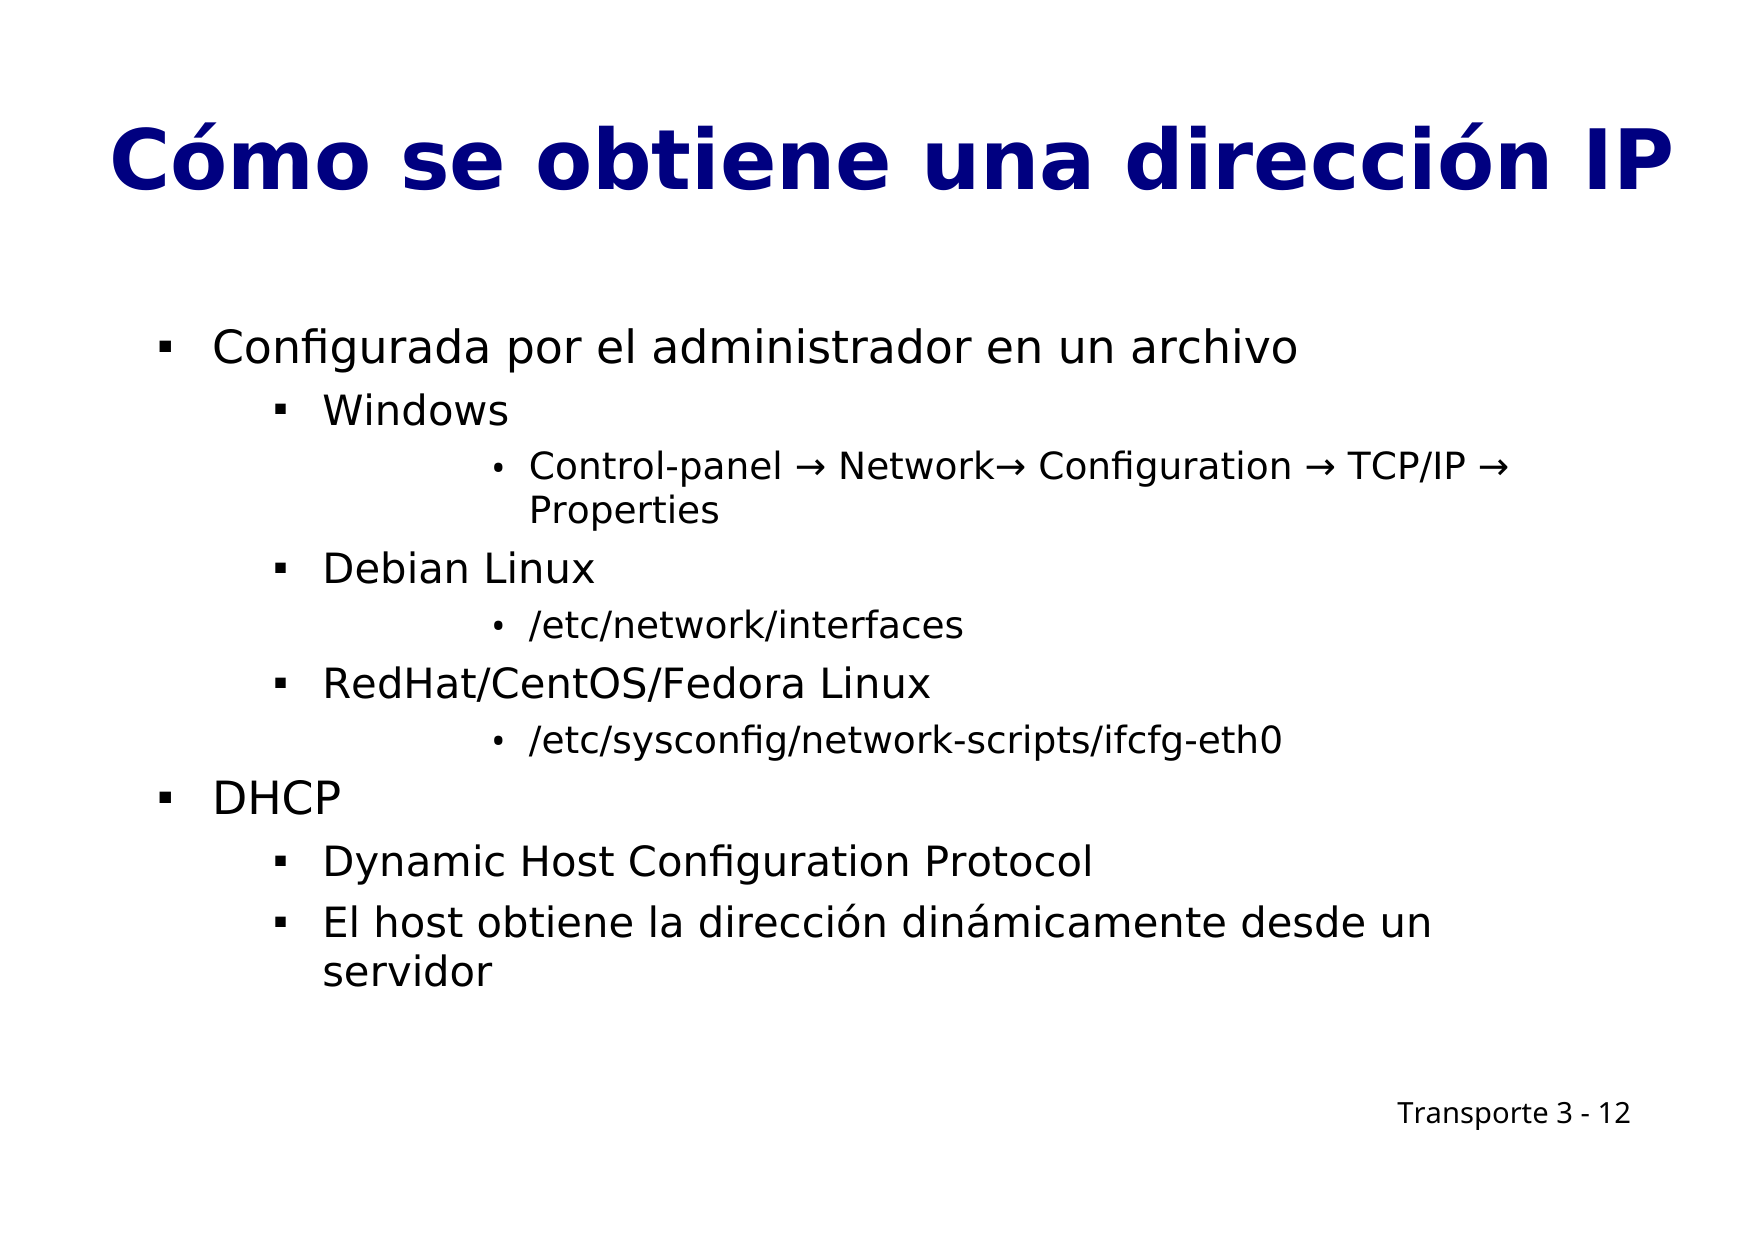

# Cómo se obtiene una dirección IP
Configurada por el administrador en un archivo
Windows
Control-panel → Network→ Configuration → TCP/IP → Properties
Debian Linux
/etc/network/interfaces
RedHat/CentOS/Fedora Linux
/etc/sysconfig/network-scripts/ifcfg-eth0
DHCP
Dynamic Host Configuration Protocol
El host obtiene la dirección dinámicamente desde un servidor